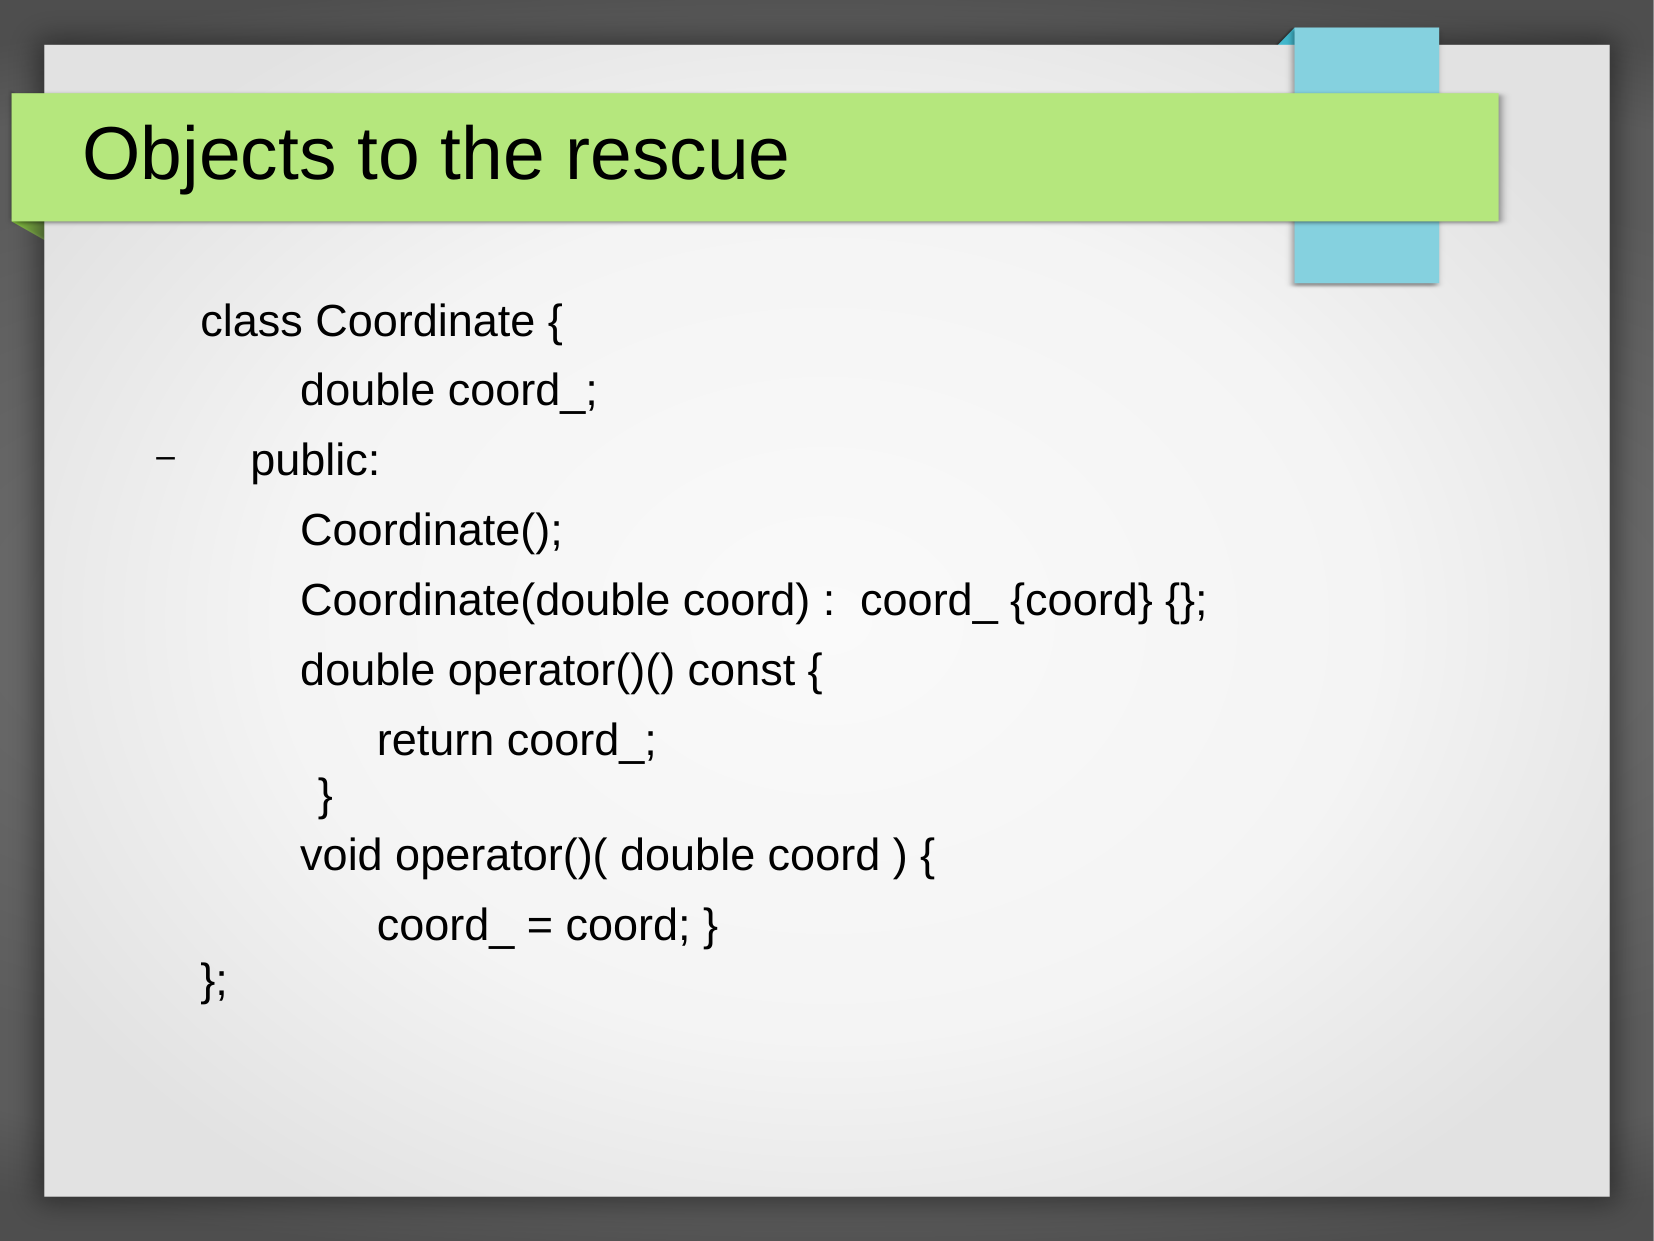

# Objects to the rescue
class Coordinate {
 double coord_;
 public:
 Coordinate();
 Coordinate(double coord) : coord_ {coord} {};
 double operator()() const {
return coord_;
}
 void operator()( double coord ) {
coord_ = coord; }
};